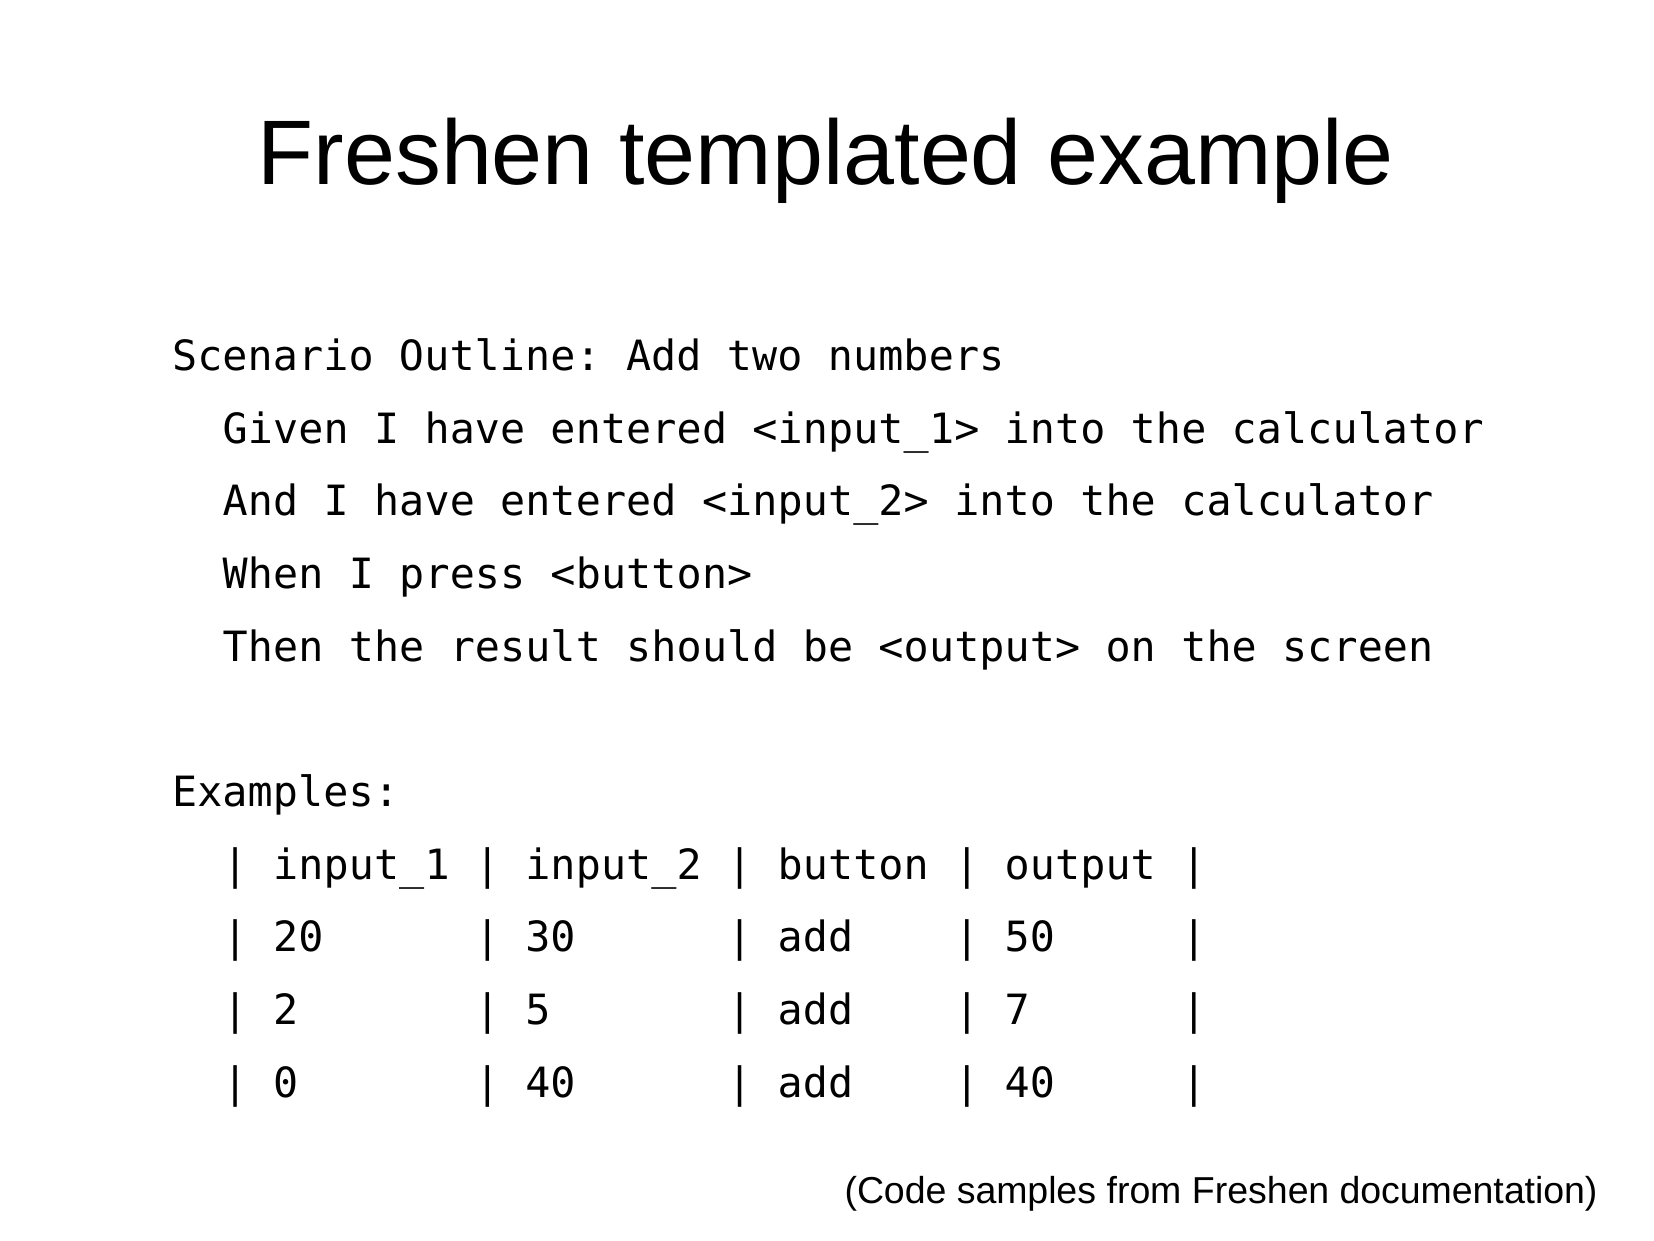

# Freshen templated example
Scenario Outline: Add two numbers
 Given I have entered <input_1> into the calculator
 And I have entered <input_2> into the calculator
 When I press <button>
 Then the result should be <output> on the screen
Examples:
 | input_1 | input_2 | button | output |
 | 20 | 30 | add | 50 |
 | 2 | 5 | add | 7 |
 | 0 | 40 | add | 40 |
(Code samples from Freshen documentation)